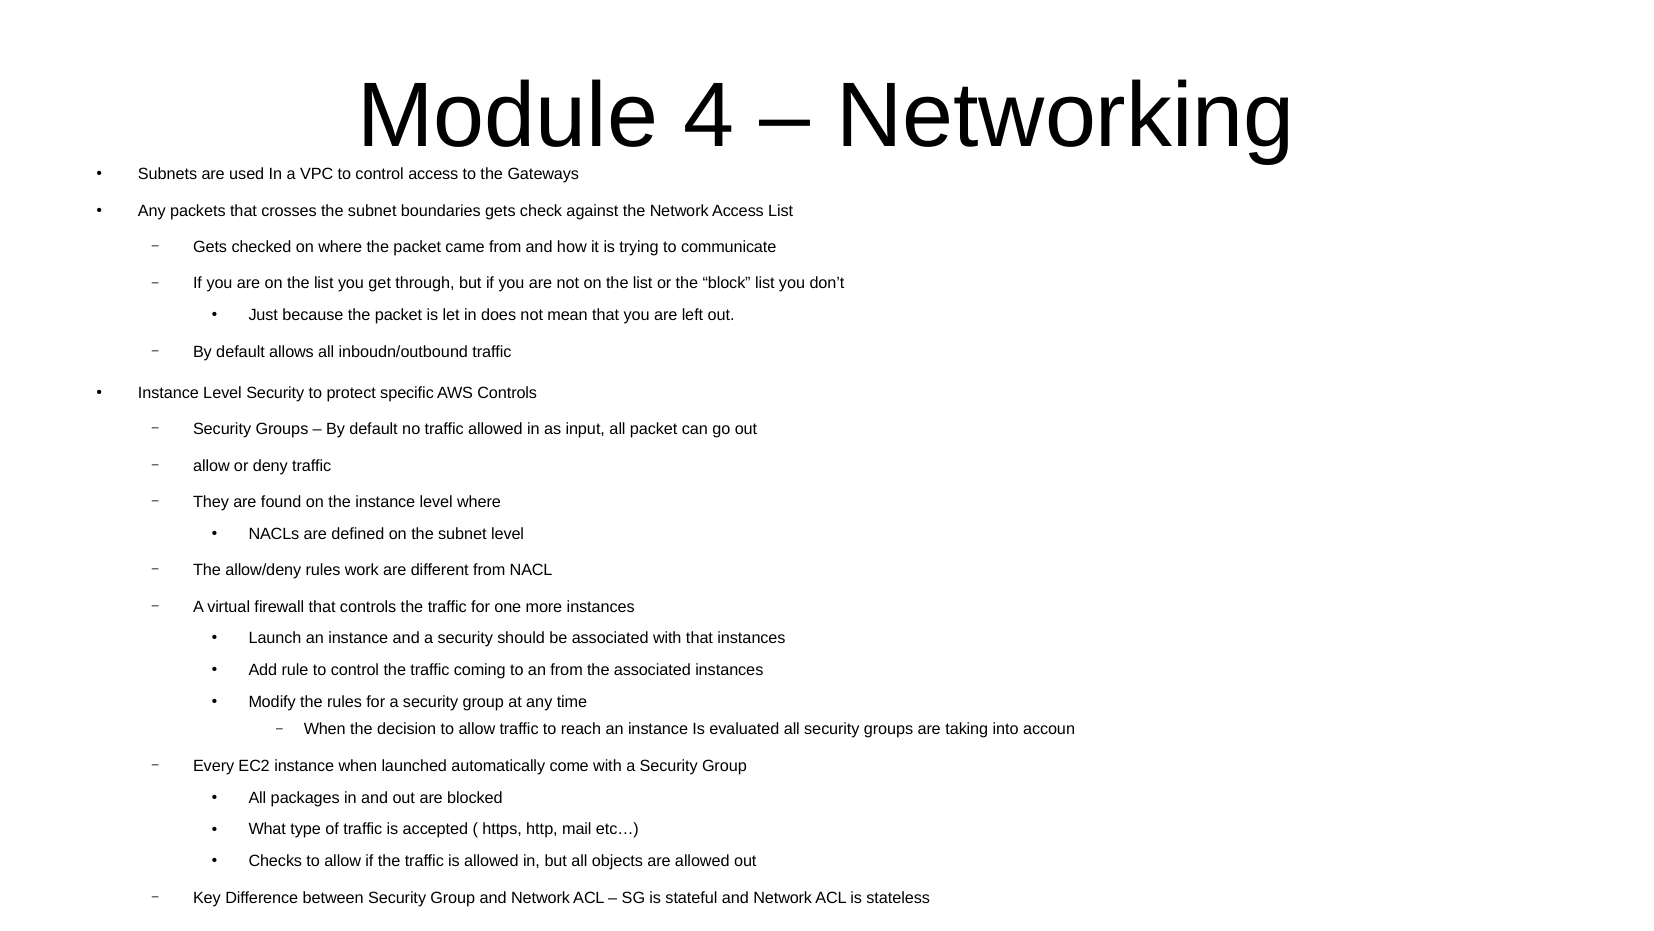

# Module 4 – Networking
Subnets are used In a VPC to control access to the Gateways
Any packets that crosses the subnet boundaries gets check against the Network Access List
Gets checked on where the packet came from and how it is trying to communicate
If you are on the list you get through, but if you are not on the list or the “block” list you don’t
Just because the packet is let in does not mean that you are left out.
By default allows all inboudn/outbound traffic
Instance Level Security to protect specific AWS Controls
Security Groups – By default no traffic allowed in as input, all packet can go out
allow or deny traffic
They are found on the instance level where
NACLs are defined on the subnet level
The allow/deny rules work are different from NACL
A virtual firewall that controls the traffic for one more instances
Launch an instance and a security should be associated with that instances
Add rule to control the traffic coming to an from the associated instances
Modify the rules for a security group at any time
When the decision to allow traffic to reach an instance Is evaluated all security groups are taking into accoun
Every EC2 instance when launched automatically come with a Security Group
All packages in and out are blocked
What type of traffic is accepted ( https, http, mail etc…)
Checks to allow if the traffic is allowed in, but all objects are allowed out
Key Difference between Security Group and Network ACL – SG is stateful and Network ACL is stateless